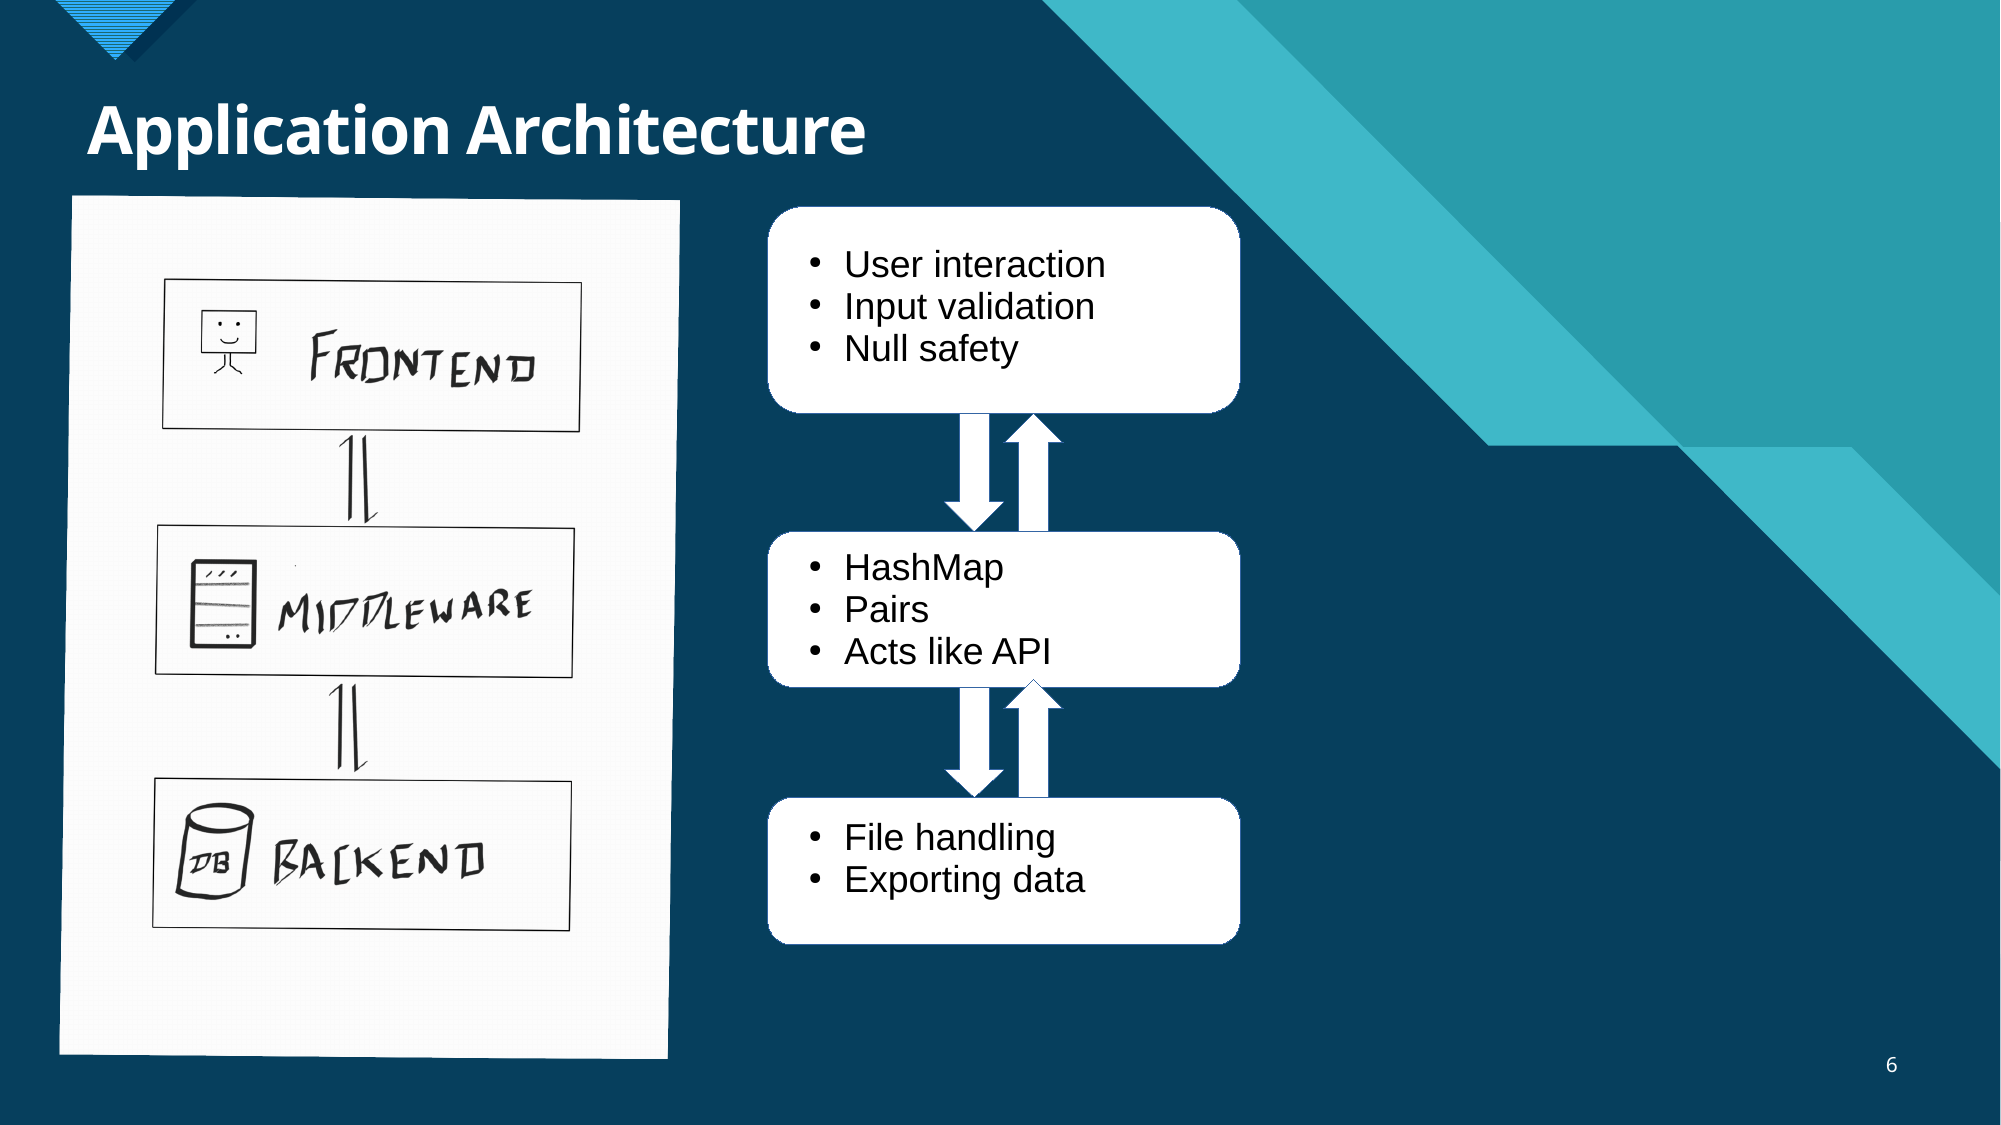

# Application Architecture
User interaction
Input validation
Null safety
HashMap
Pairs
Acts like API
File handling
Exporting data
6